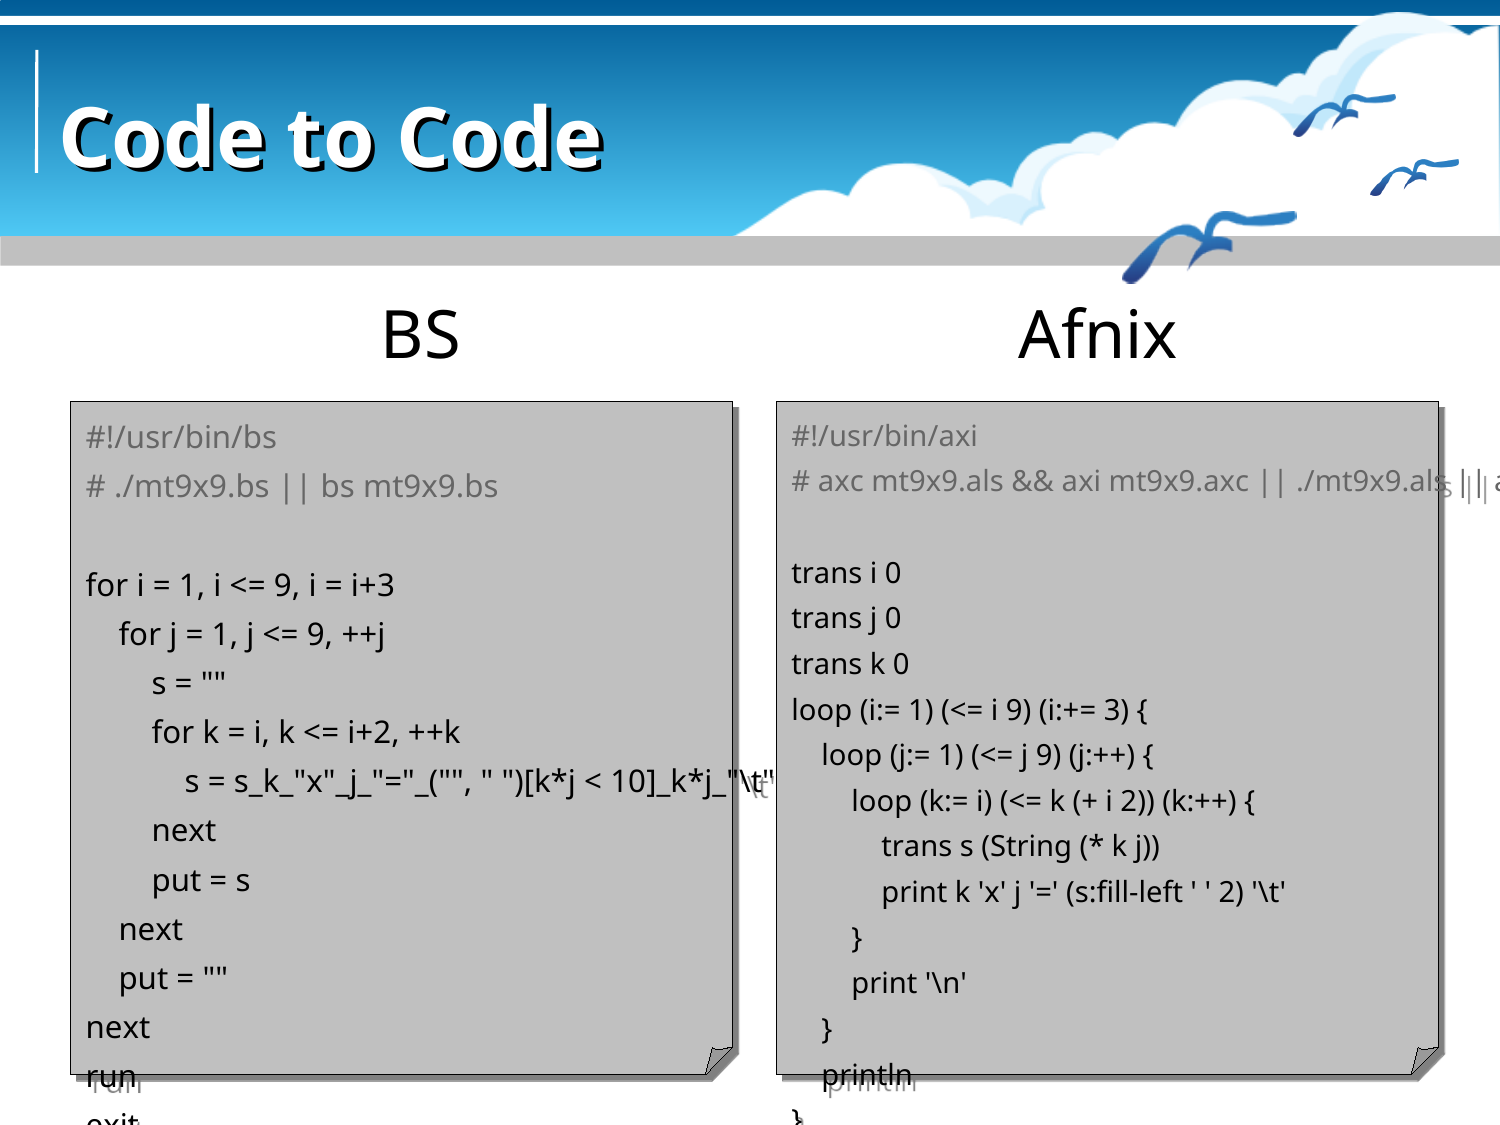

# Code to Code
Afnix
BS
#!/usr/bin/bs
# ./mt9x9.bs || bs mt9x9.bs
for i = 1, i <= 9, i = i+3
 for j = 1, j <= 9, ++j
 s = ""
 for k = i, k <= i+2, ++k
 s = s_k_"x"_j_"="_("", " ")[k*j < 10]_k*j_"\t"
 next
 put = s
 next
 put = ""
next
run
exit
#!/usr/bin/axi
# axc mt9x9.als && axi mt9x9.axc || ./mt9x9.als || axi mt9x9.als
trans i 0
trans j 0
trans k 0
loop (i:= 1) (<= i 9) (i:+= 3) {
 loop (j:= 1) (<= j 9) (j:++) {
 loop (k:= i) (<= k (+ i 2)) (k:++) {
 trans s (String (* k j))
 print k 'x' j '=' (s:fill-left ' ' 2) '\t'
 }
 print '\n'
 }
 println
}